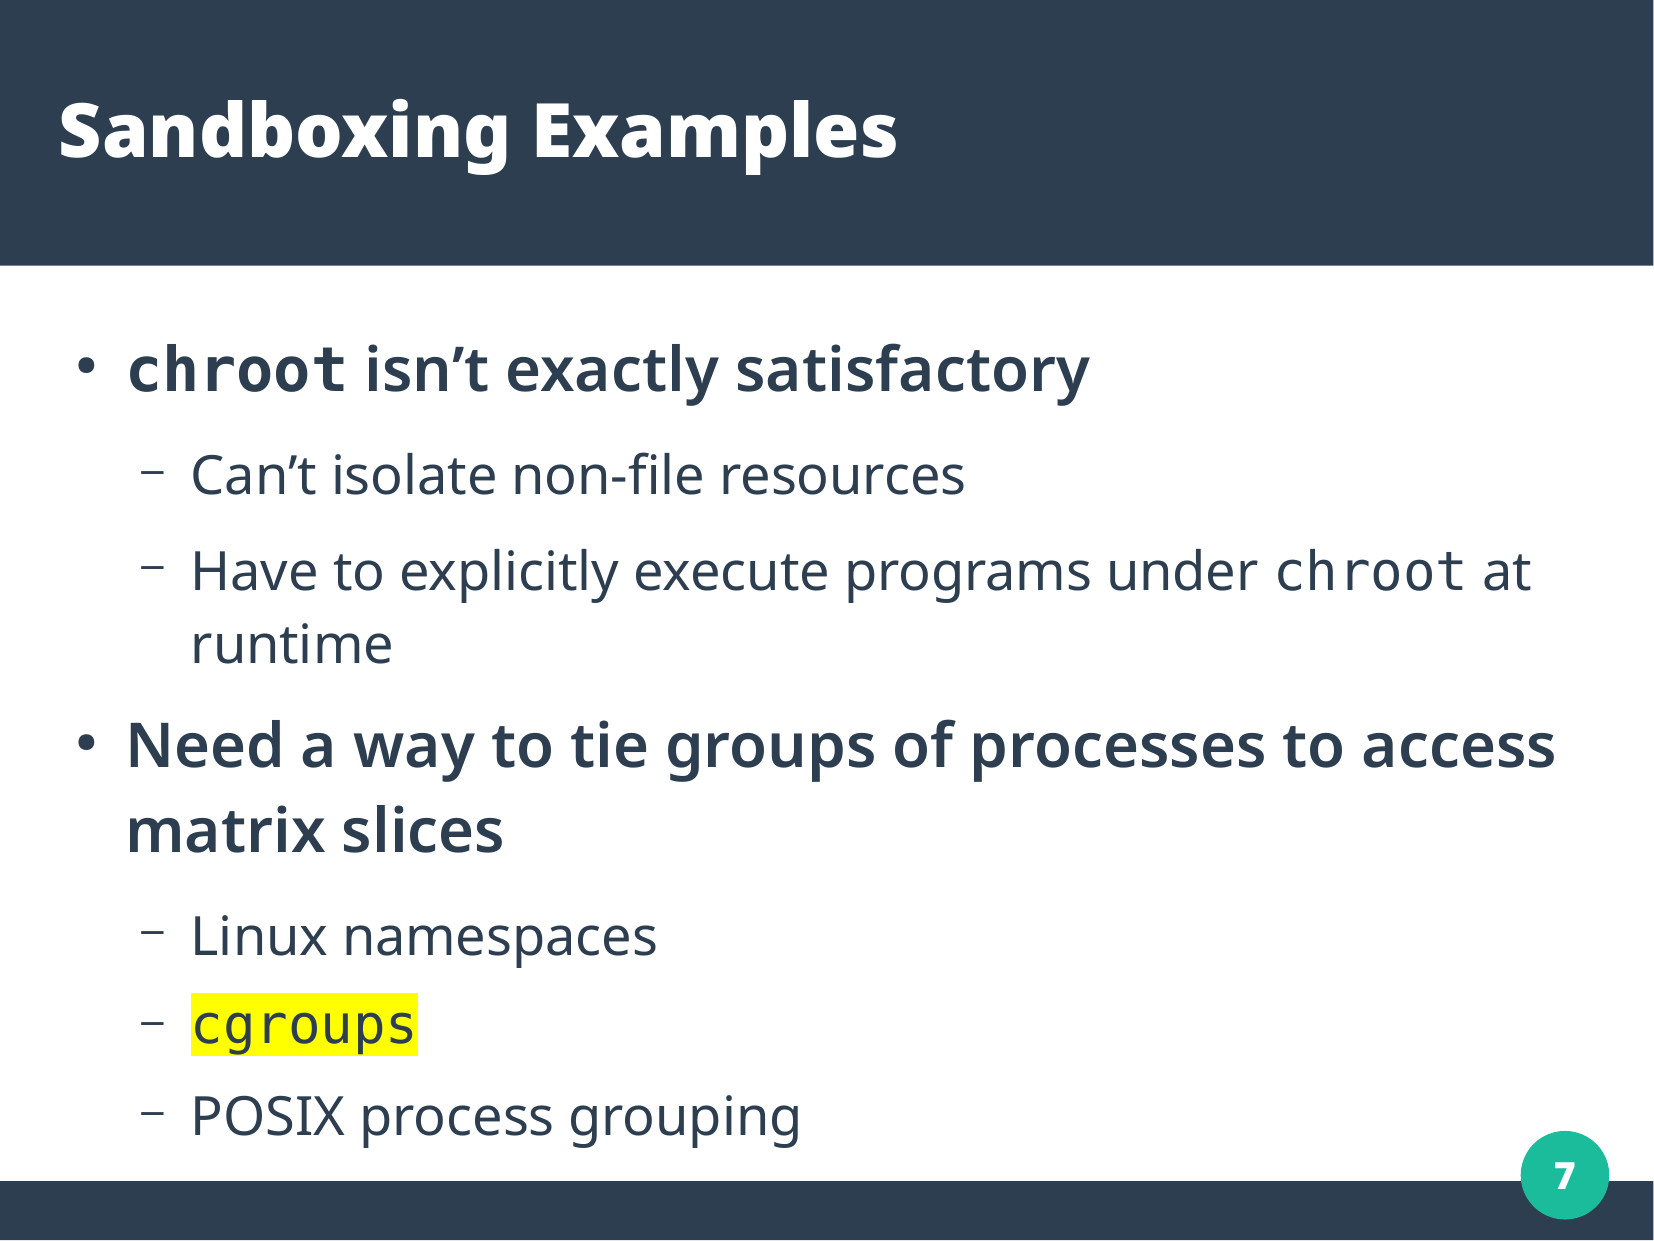

# Sandboxing Examples
chroot isn’t exactly satisfactory
Can’t isolate non-file resources
Have to explicitly execute programs under chroot at runtime
Need a way to tie groups of processes to access matrix slices
Linux namespaces
cgroups
POSIX process grouping
7